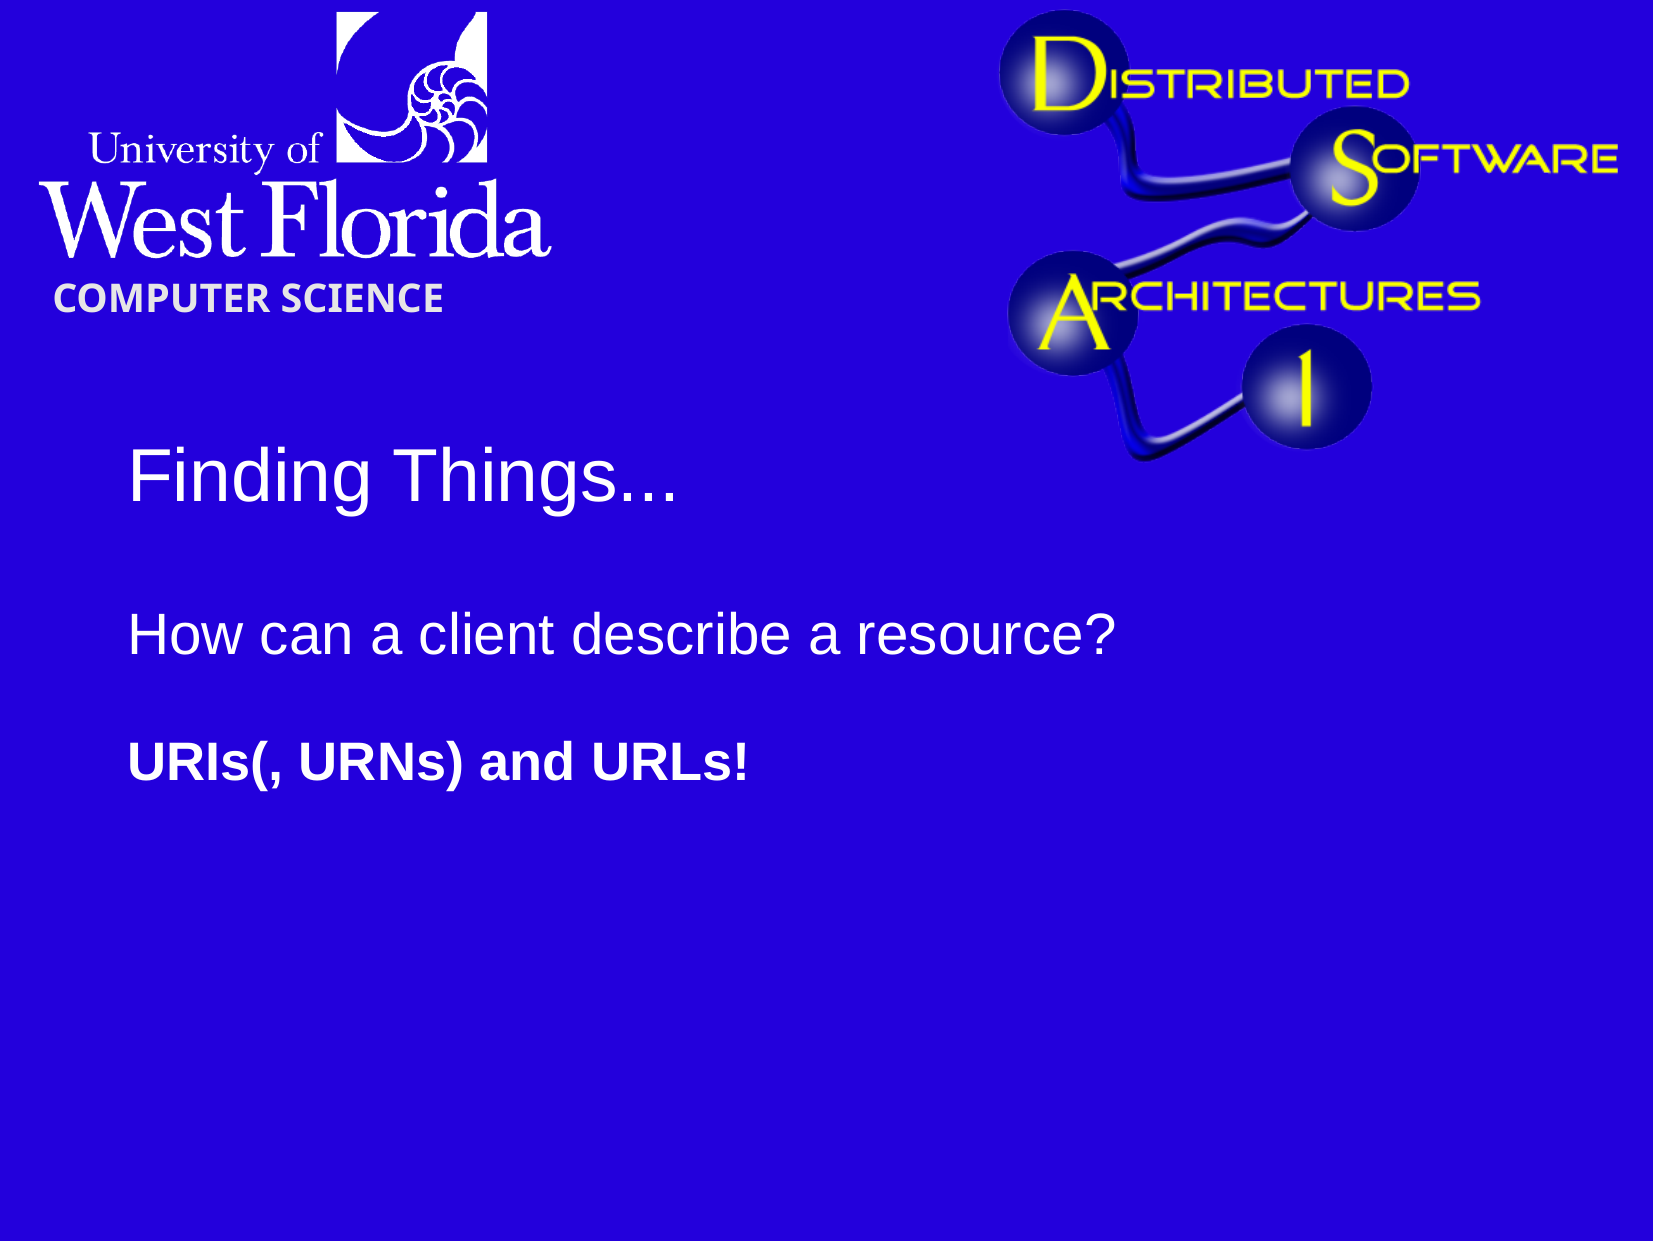

COMPUTER SCIENCE
Finding Things...
How can a client describe a resource?
URIs(, URNs) and URLs!